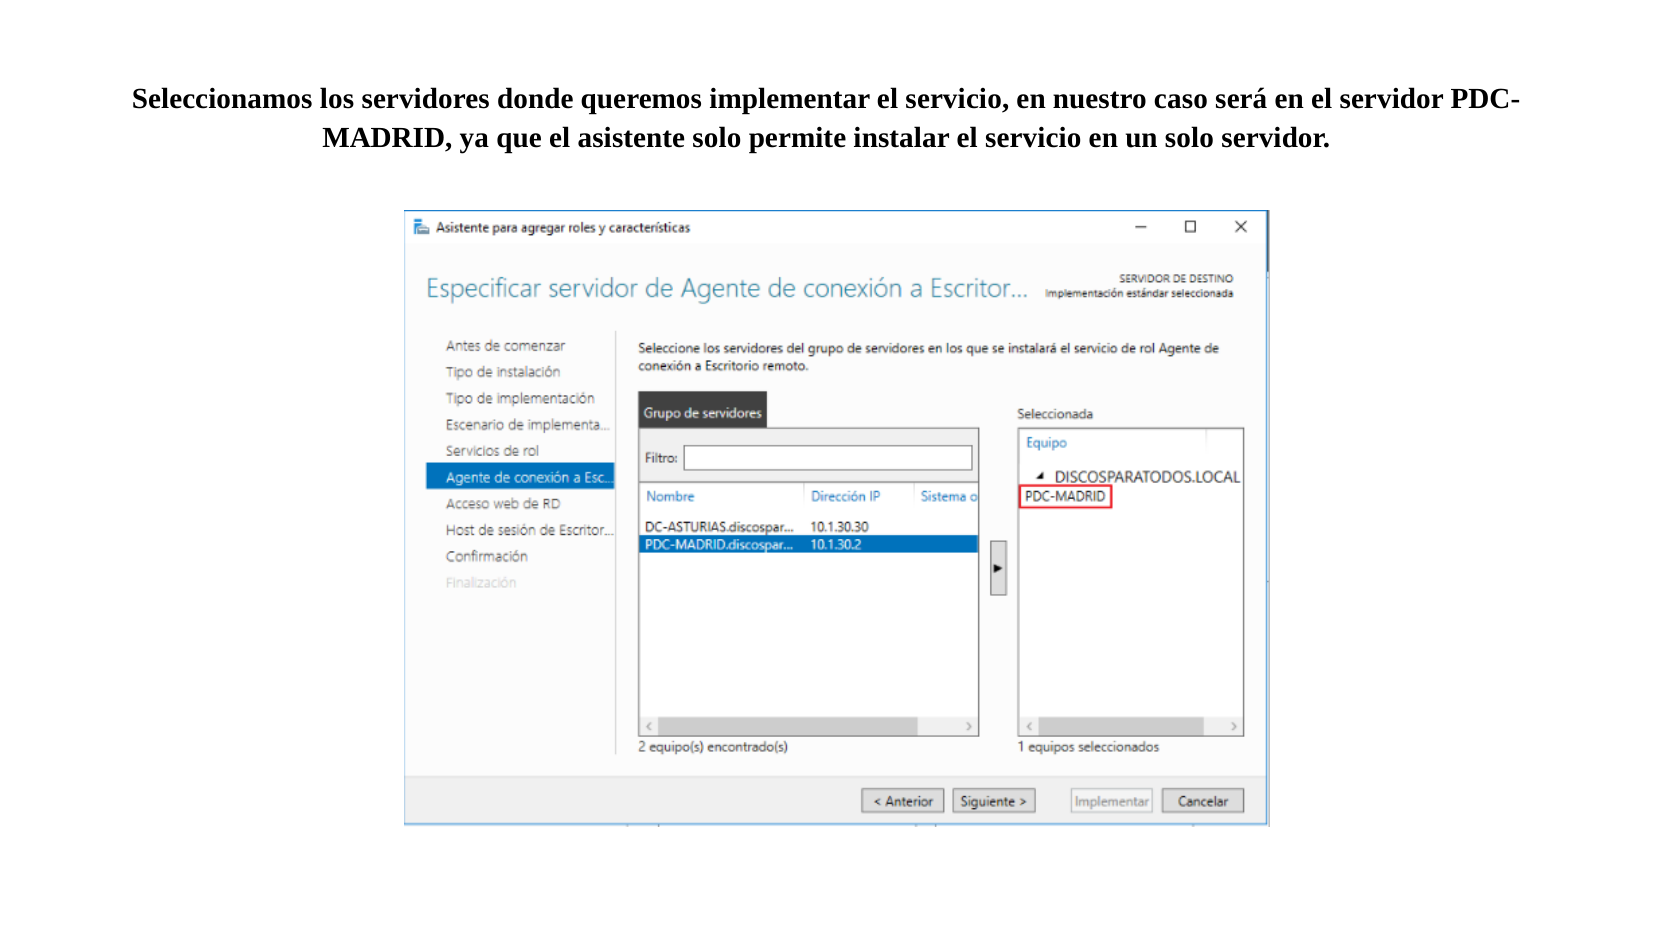

# Seleccionamos los servidores donde queremos implementar el servicio, en nuestro caso será en el servidor PDC-MADRID, ya que el asistente solo permite instalar el servicio en un solo servidor.